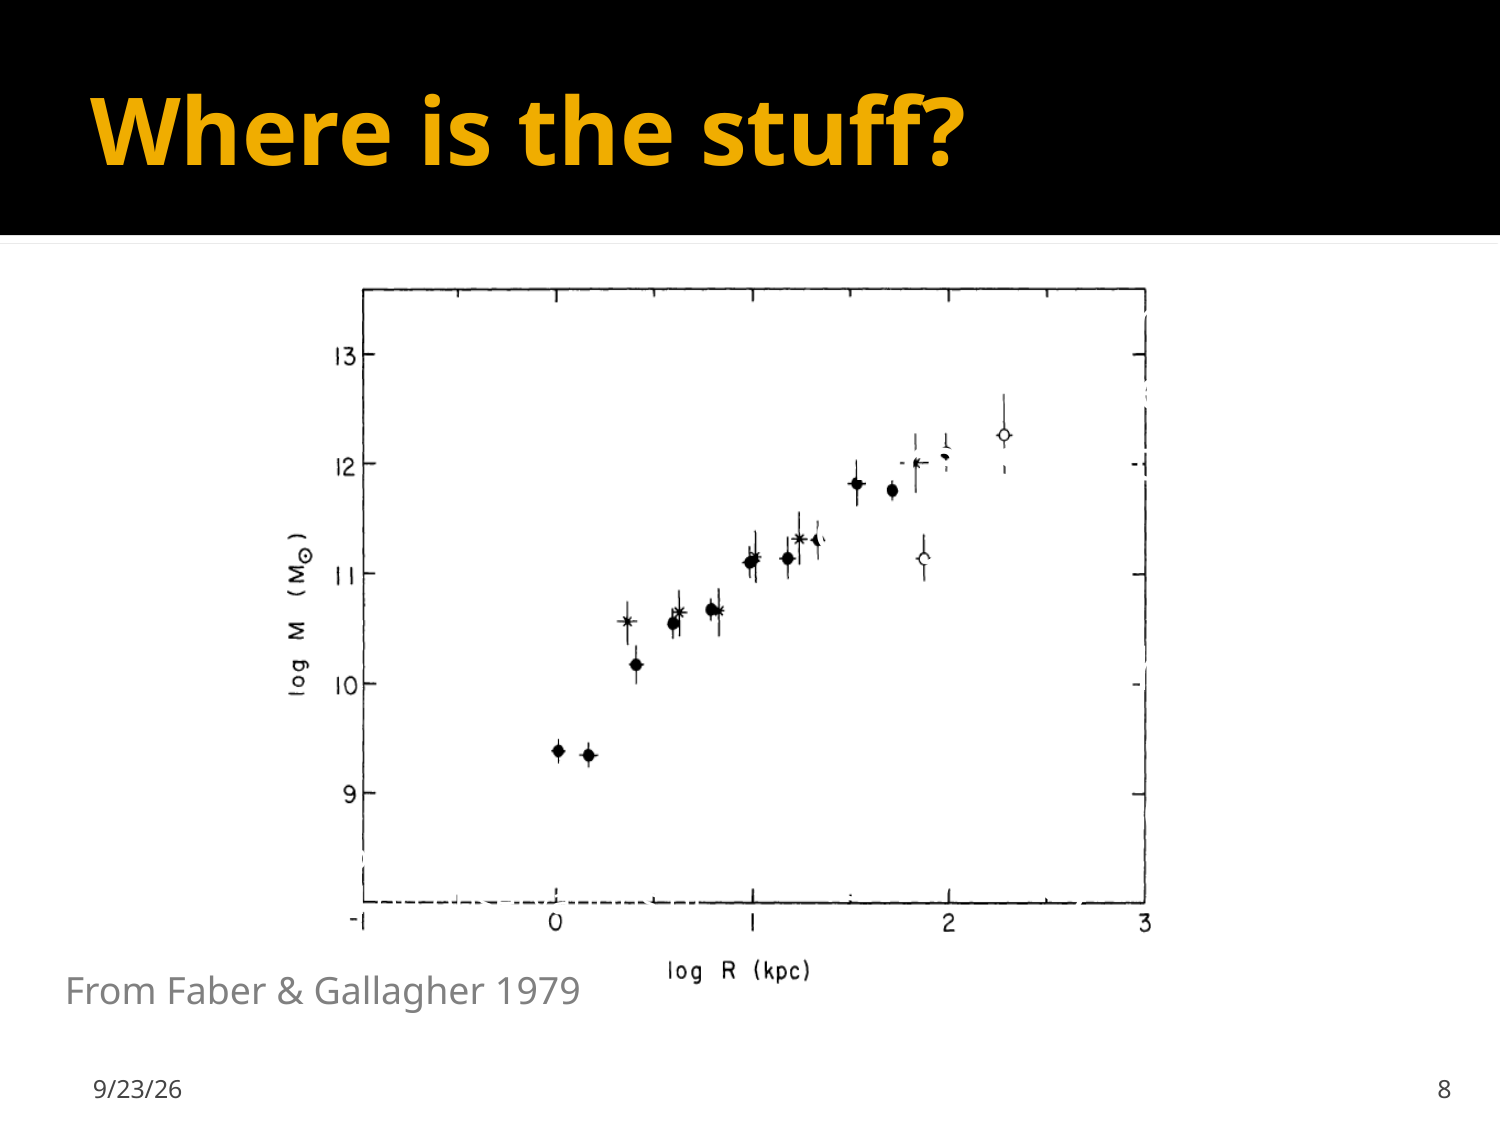

# Where is the stuff?
The rotation curve is flat: Mass keeps increasing the further out you get
Mass-to-light ratio increases the further out you get (can get up to 10-100)
Where is the edge of the galaxy?
Mass as a function of radius for the Milky Way, based on observations of globular clusters and satellite galaxies.
From Faber & Gallagher 1979